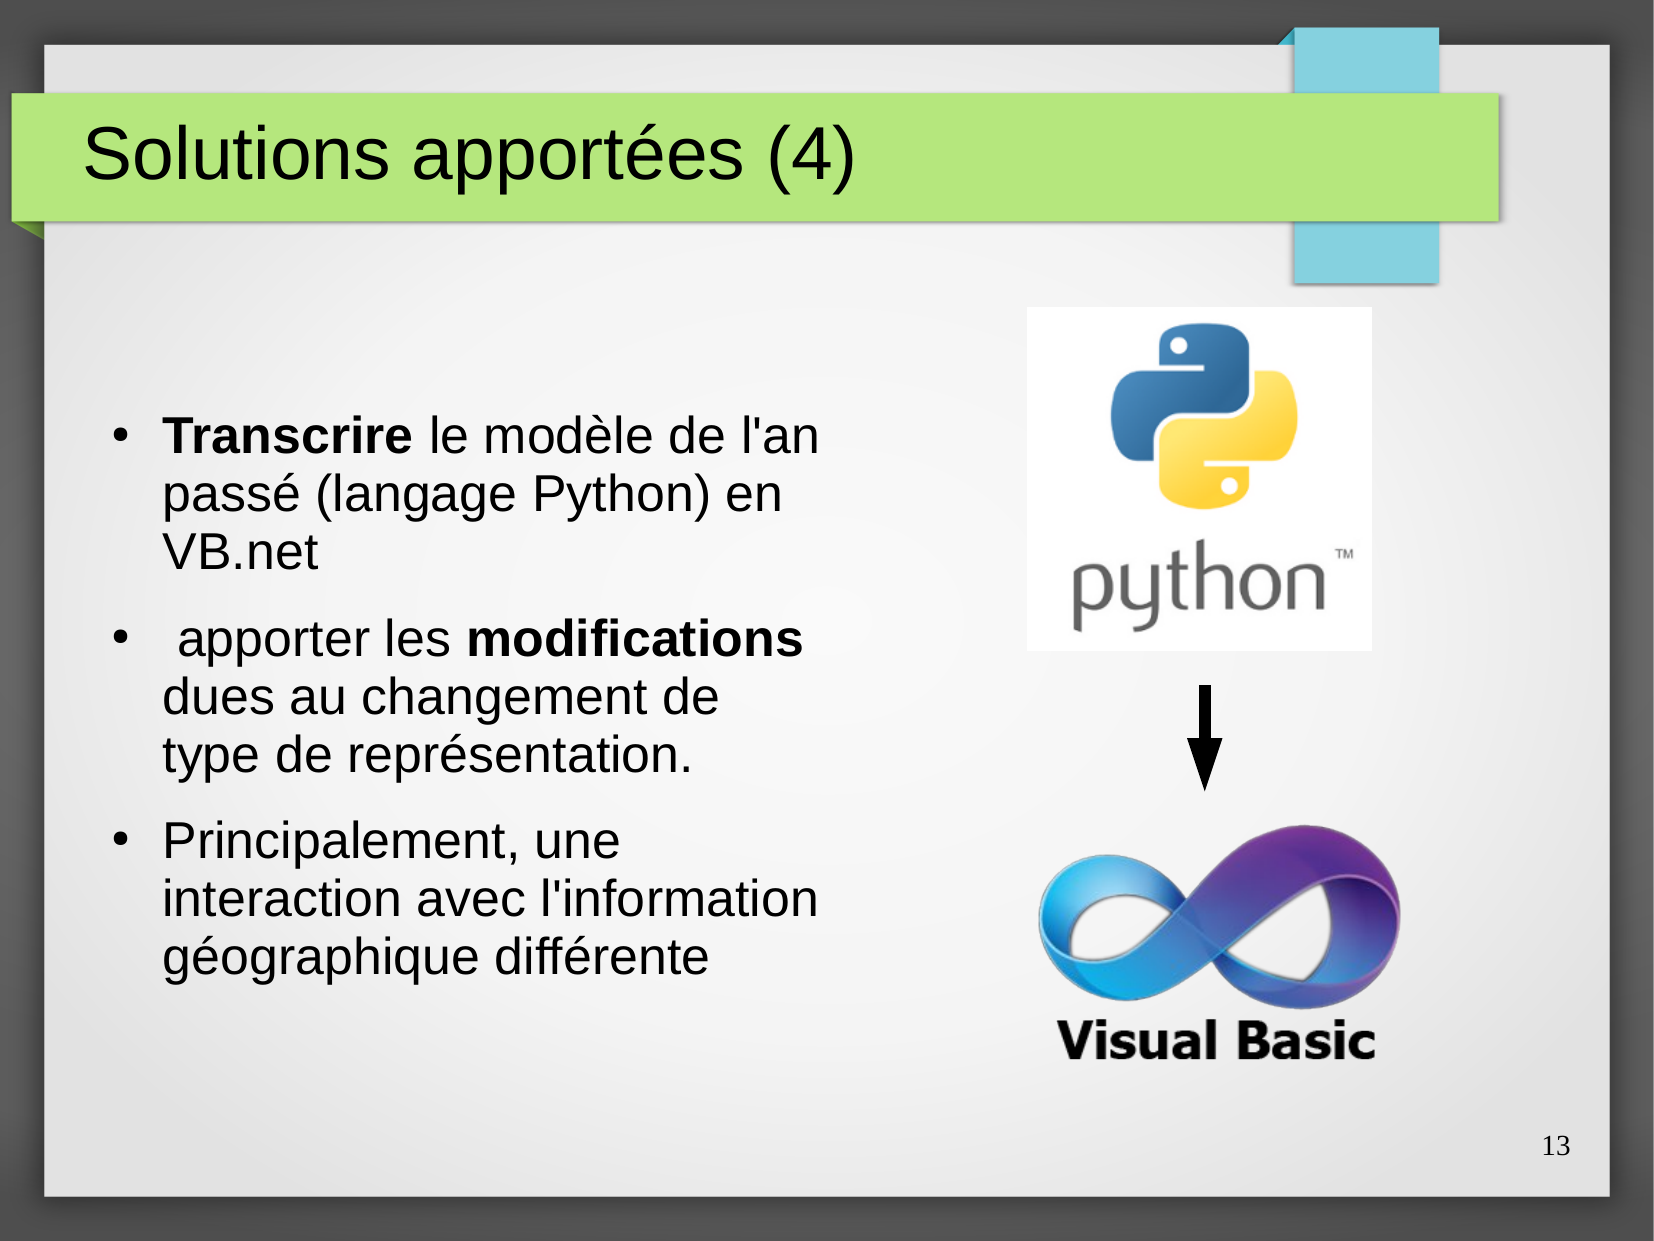

# Solutions apportées (4)
Transcrire le modèle de l'an passé (langage Python) en VB.net
 apporter les modifications dues au changement de type de représentation.
Principalement, une interaction avec l'information géographique différente
13